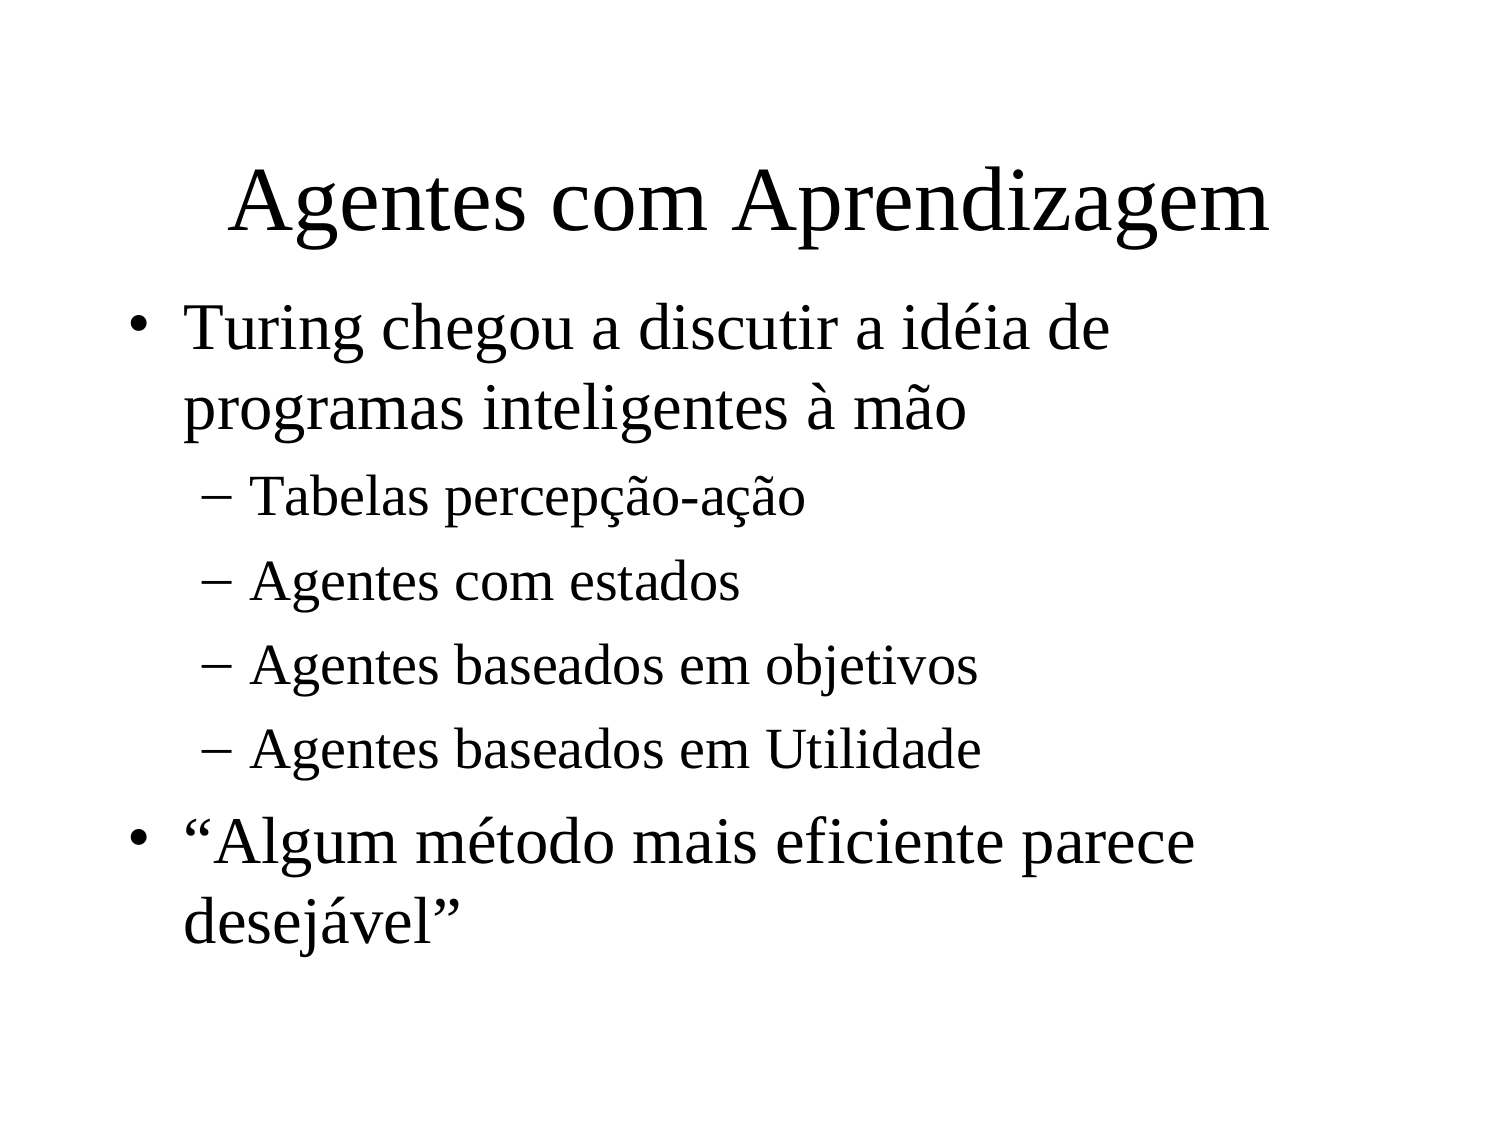

# Agentes com Aprendizagem
Turing chegou a discutir a idéia de programas inteligentes à mão
Tabelas percepção-ação
Agentes com estados
Agentes baseados em objetivos
Agentes baseados em Utilidade
“Algum método mais eficiente parece desejável”